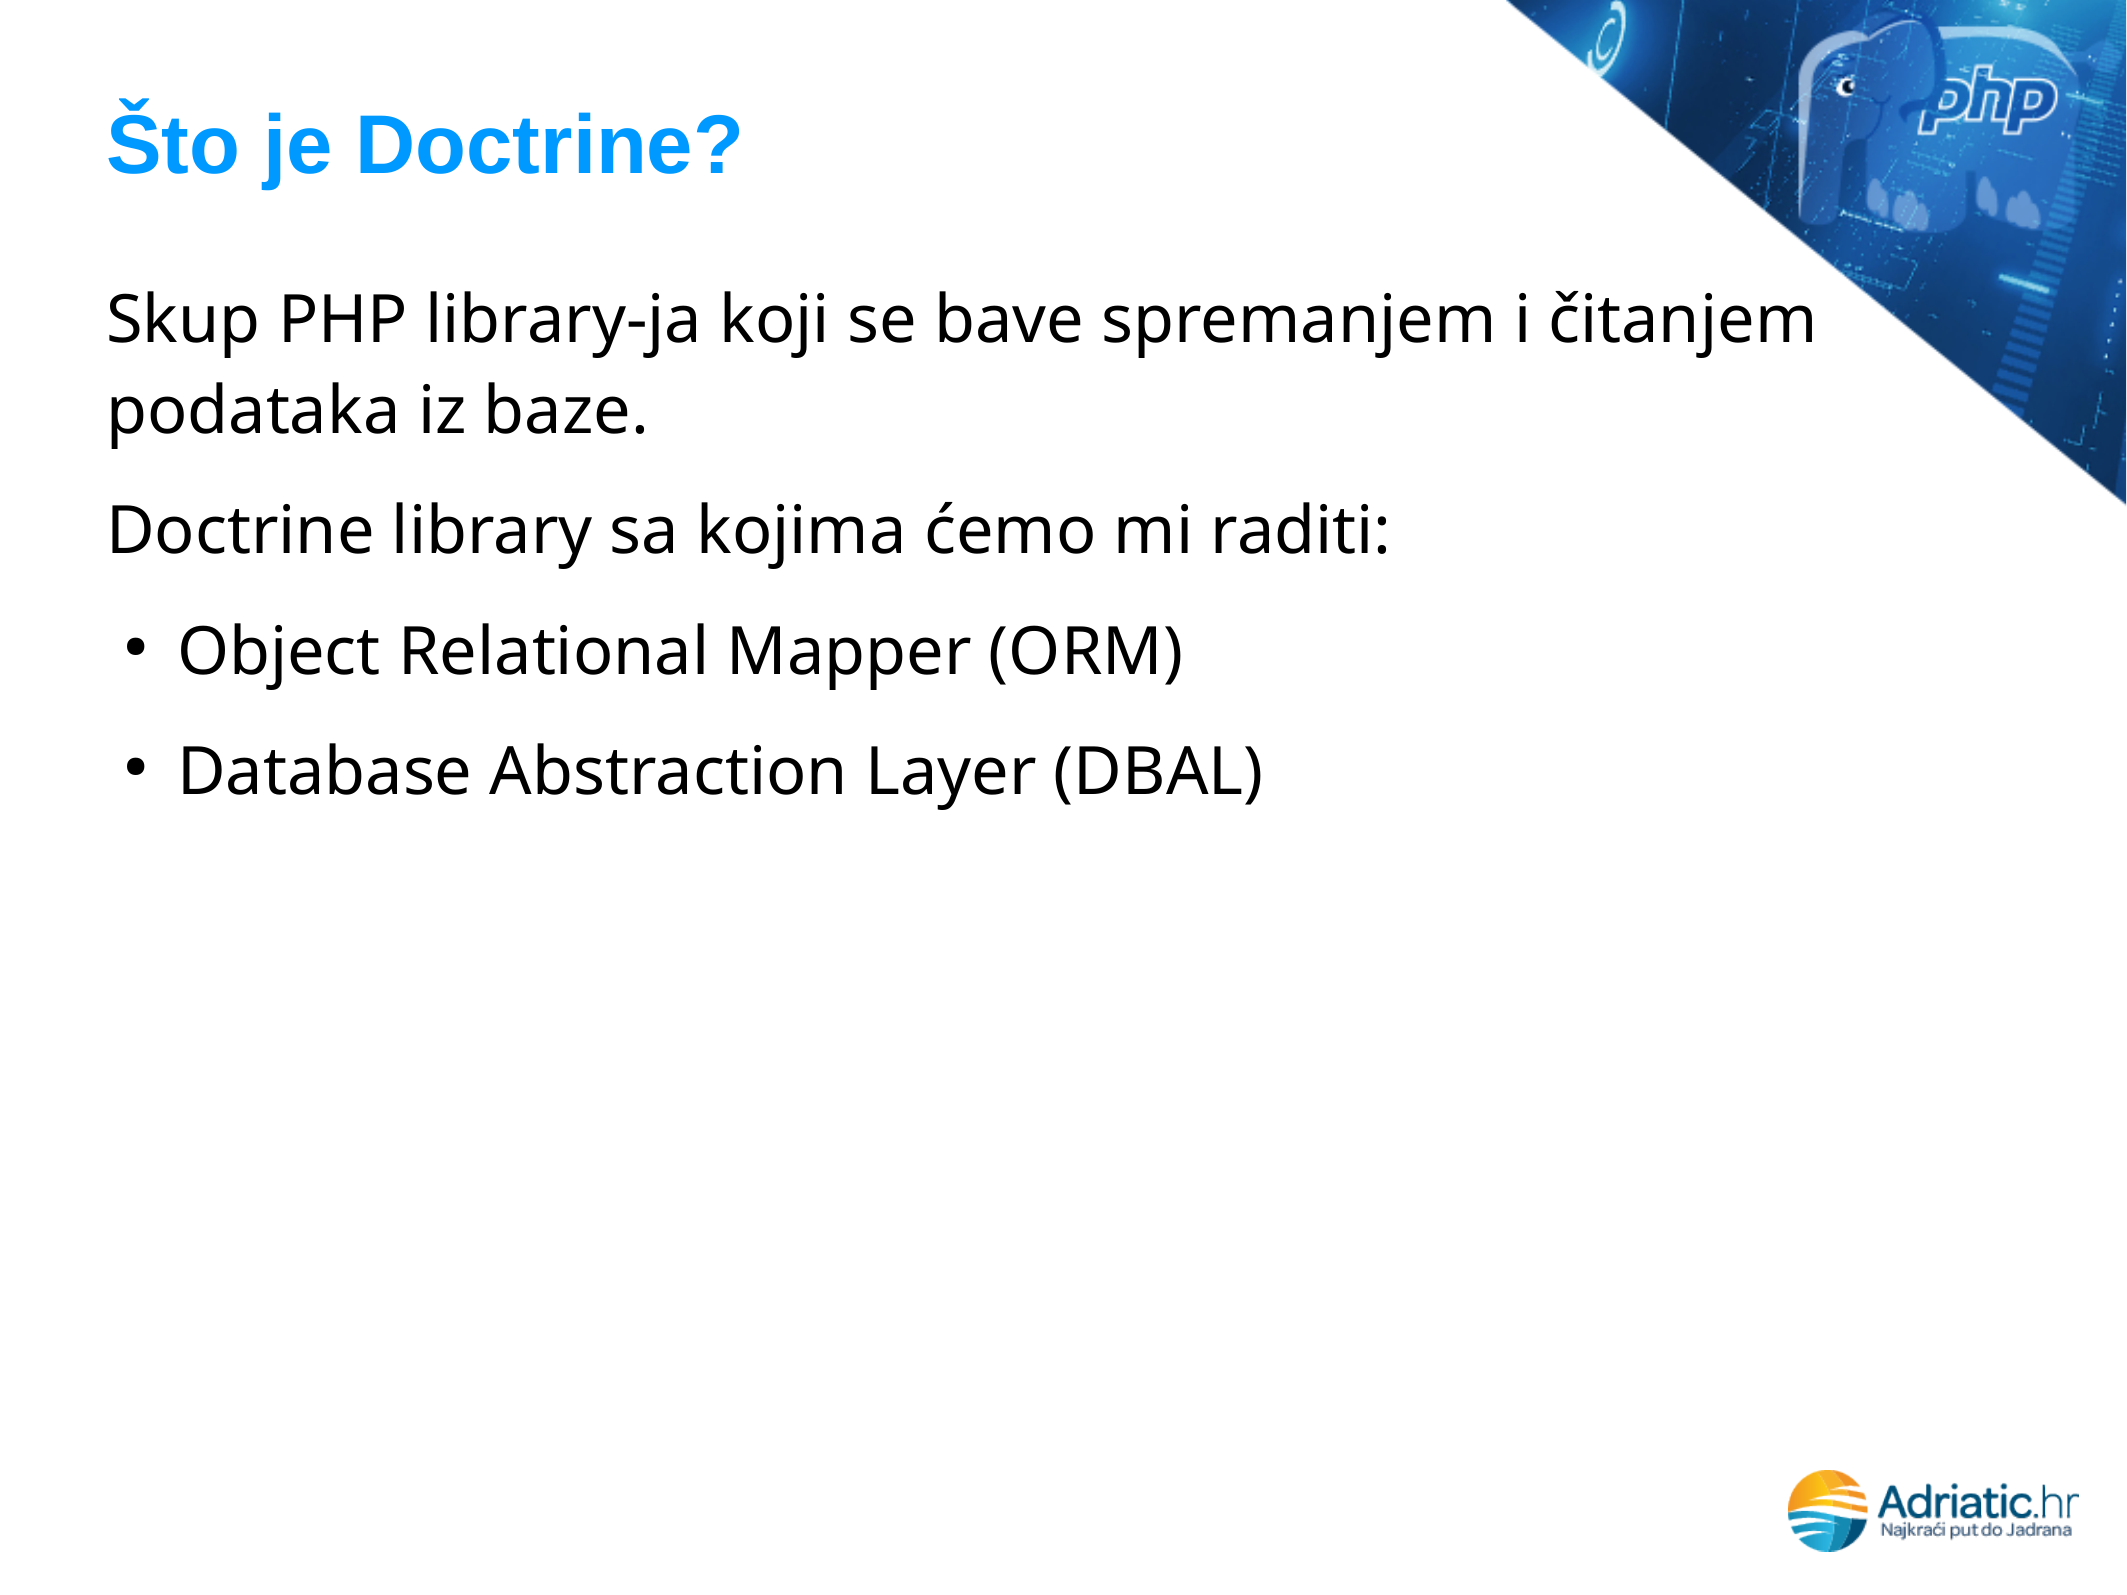

# Što je Doctrine?
Skup PHP library-ja koji se bave spremanjem i čitanjem podataka iz baze.
Doctrine library sa kojima ćemo mi raditi:
Object Relational Mapper (ORM)
Database Abstraction Layer (DBAL)